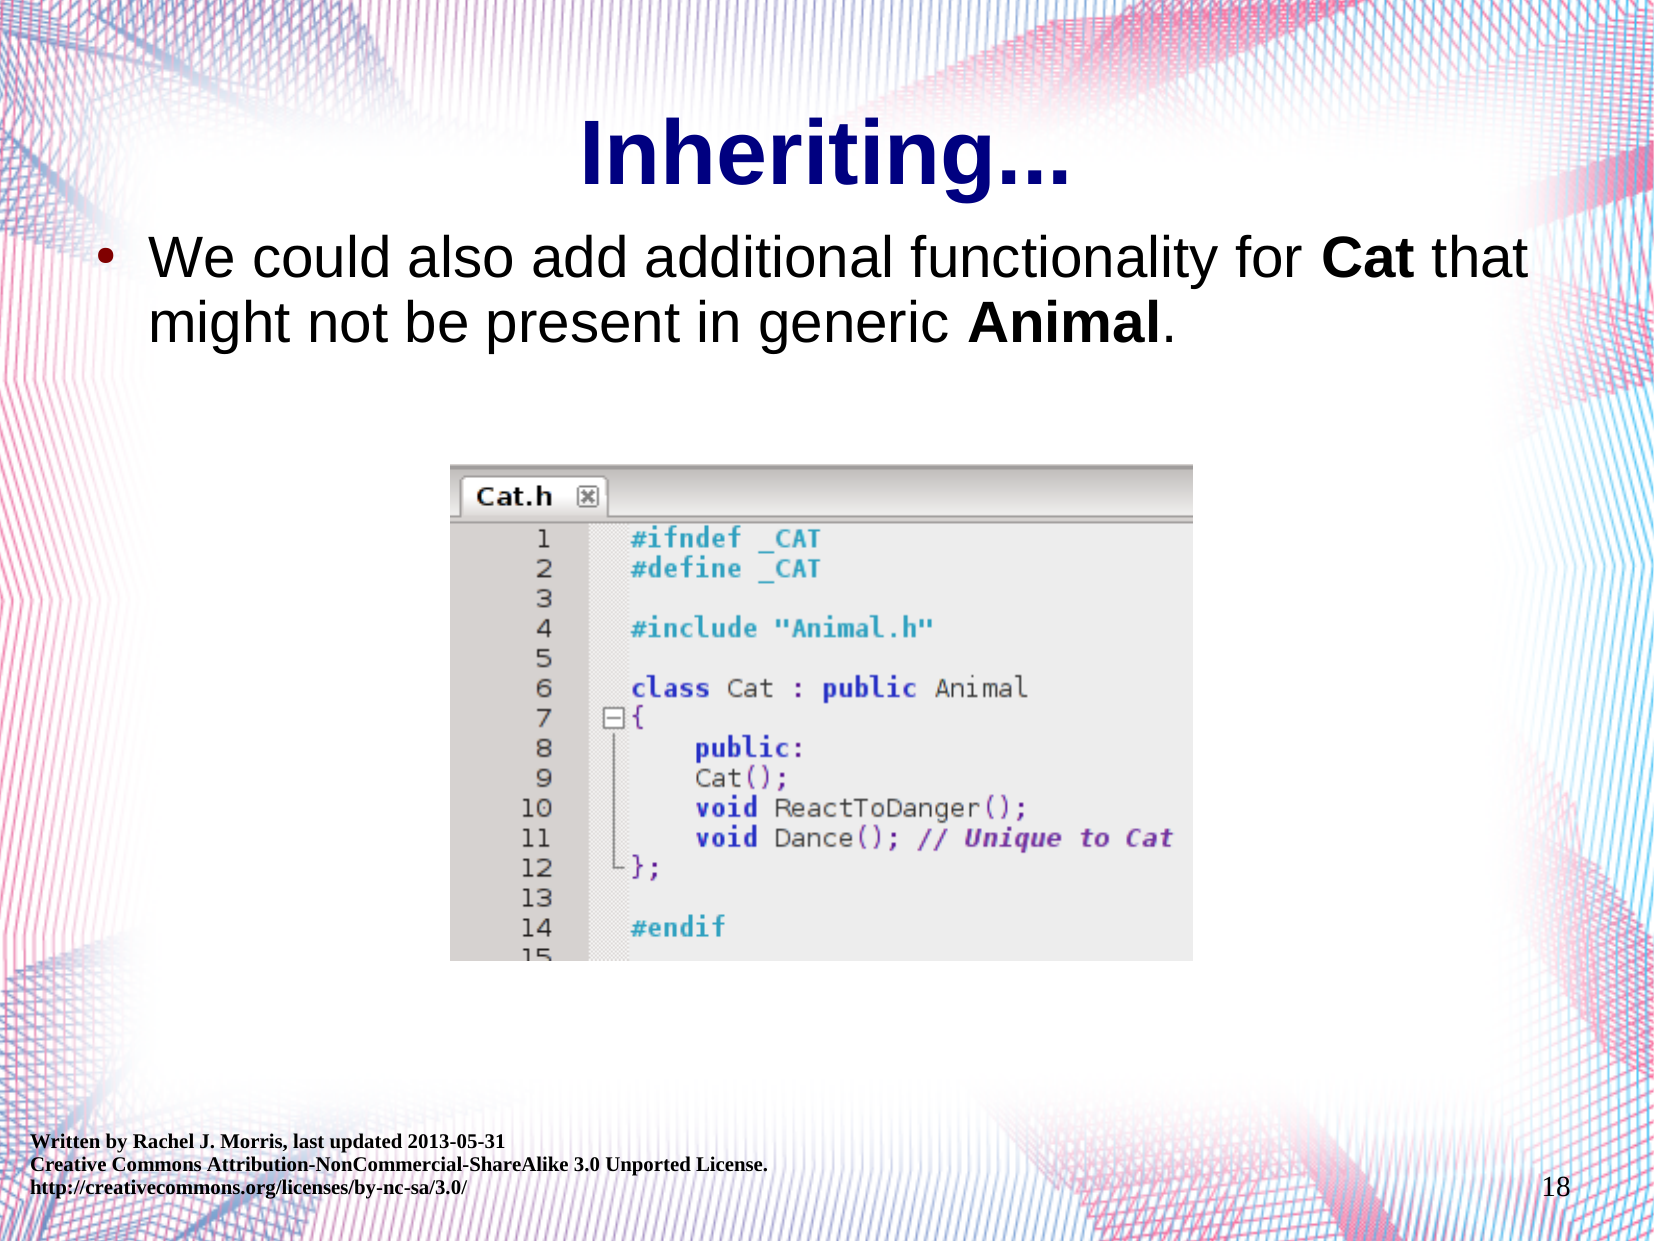

# Inheriting...
We could also add additional functionality for Cat that might not be present in generic Animal.
18